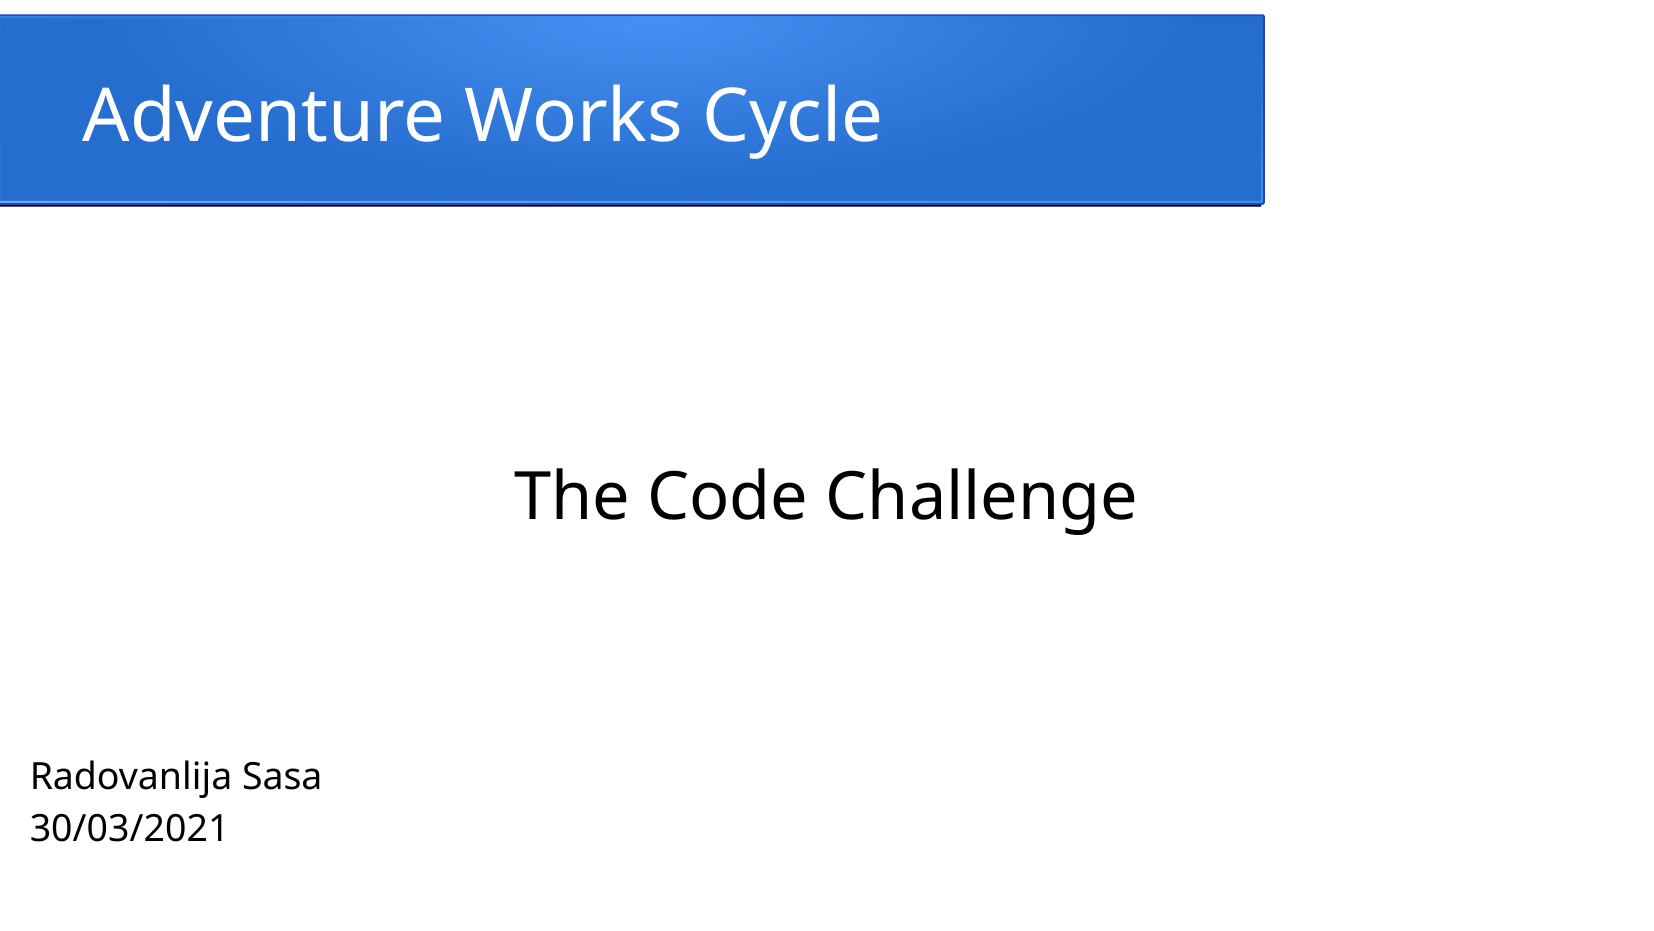

# Adventure Works Cycle
The Code Challenge
Radovanlija Sasa
30/03/2021